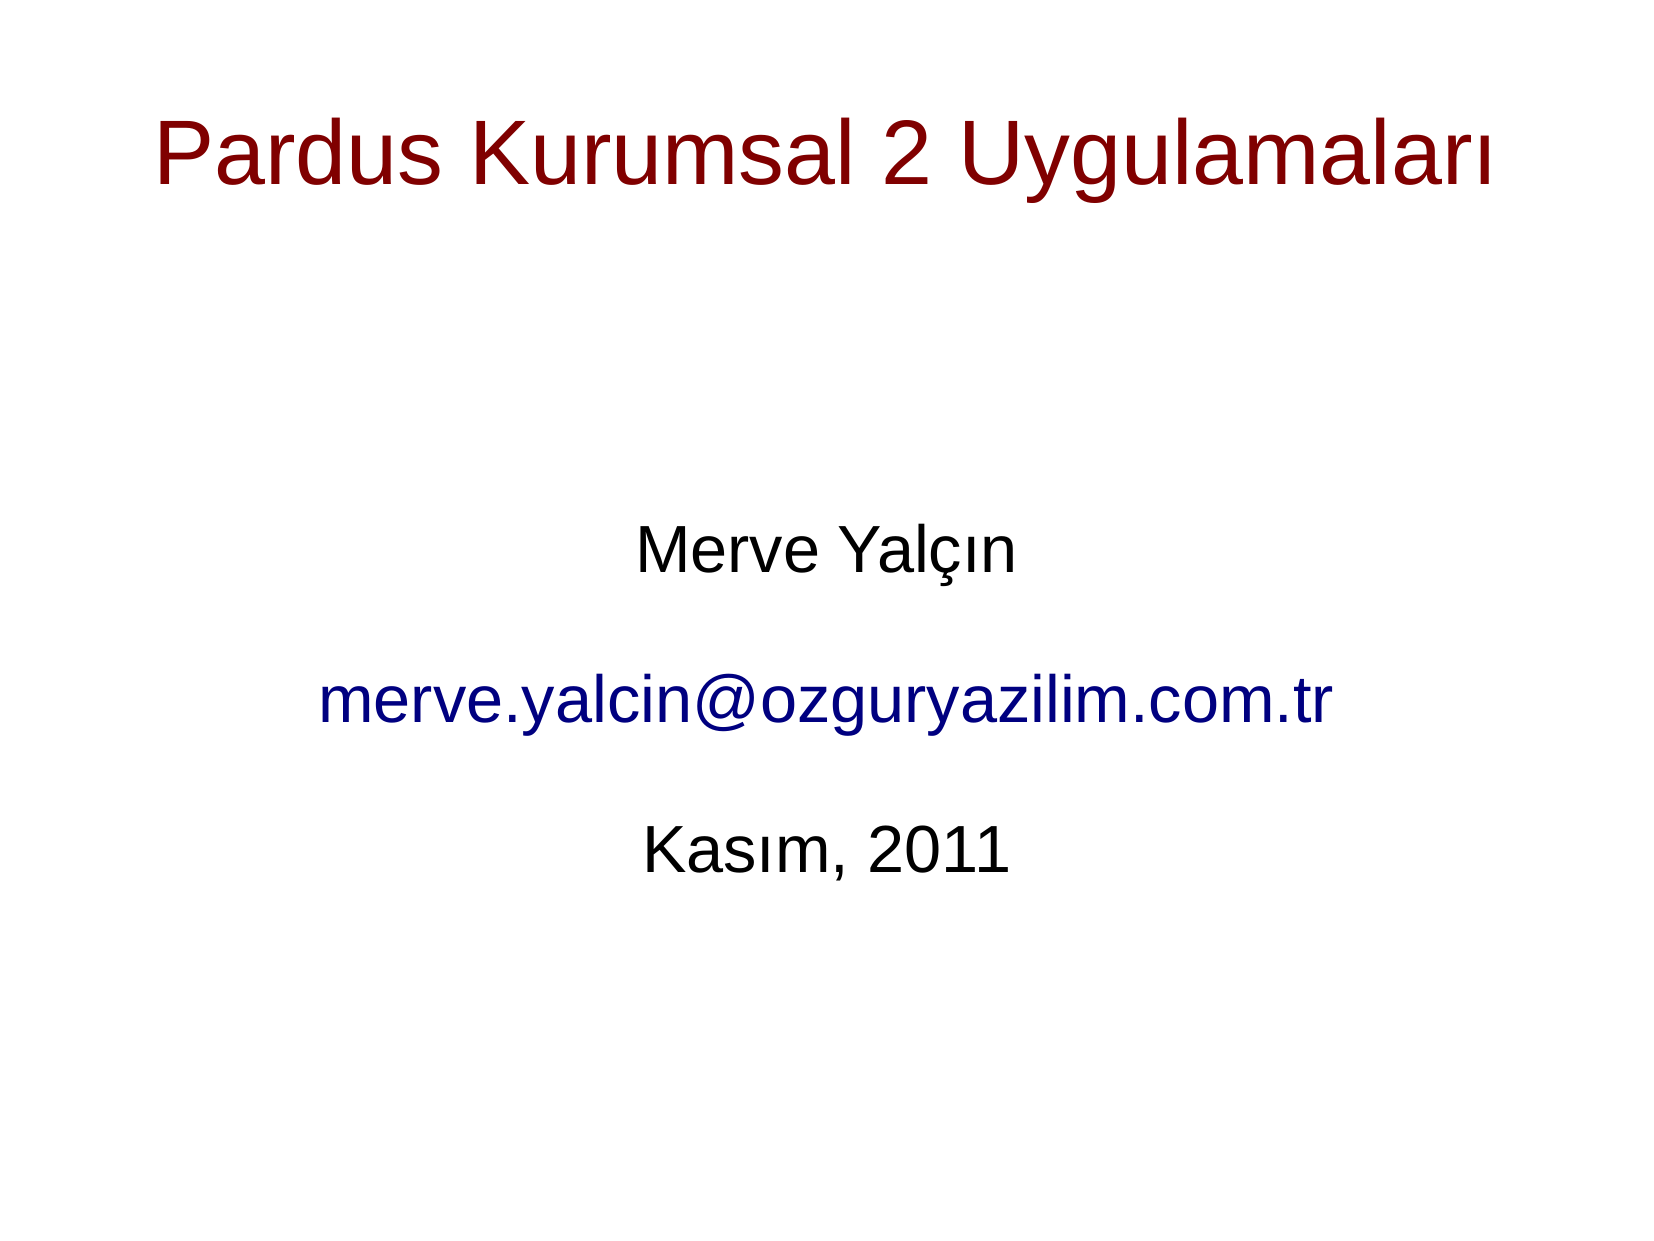

# Pardus Kurumsal 2 Uygulamaları
Merve Yalçın
merve.yalcin@ozguryazilim.com.tr
Kasım, 2011